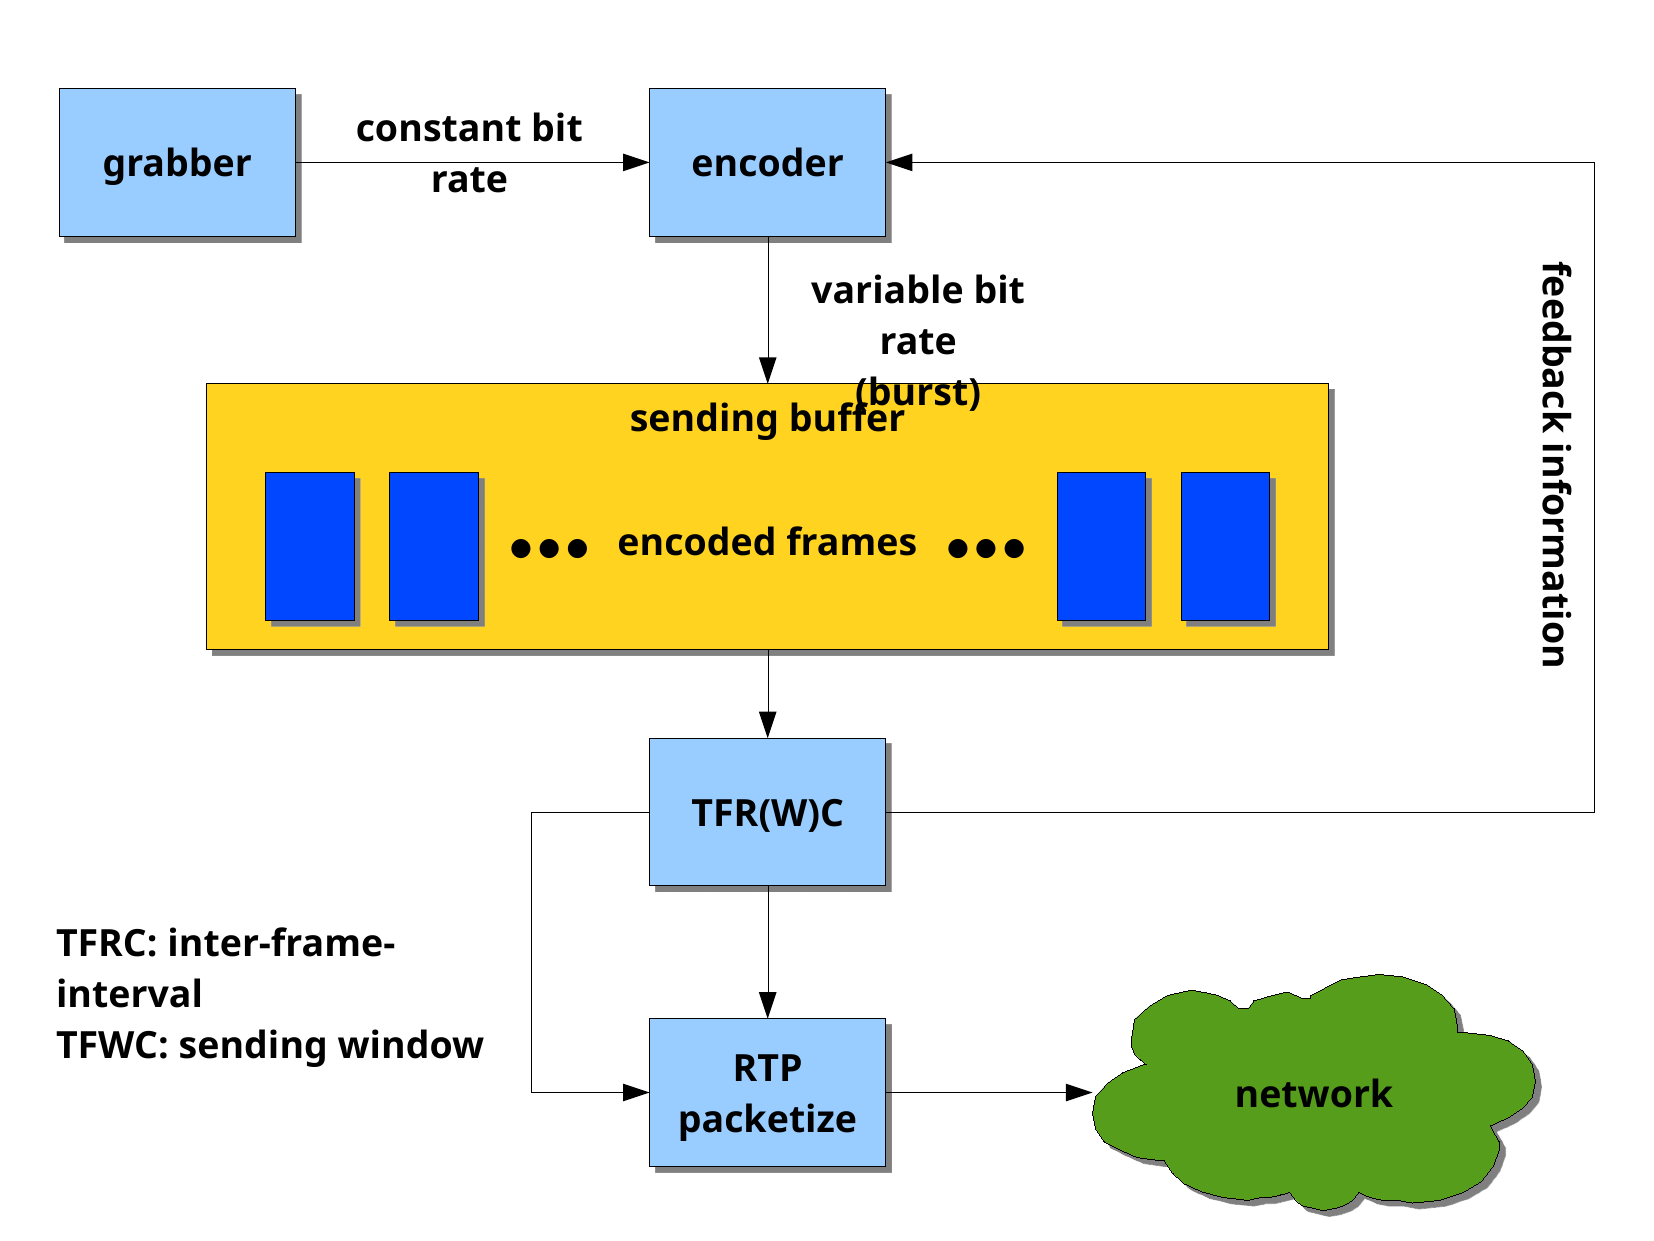

grabber
encoder
constant bit rate
variable bit rate
(burst)
sending buffer
feedback information
● ● ● encoded frames ● ● ●
TFR(W)C
TFRC: inter-frame-interval
TFWC: sending window
network
RTP
packetize